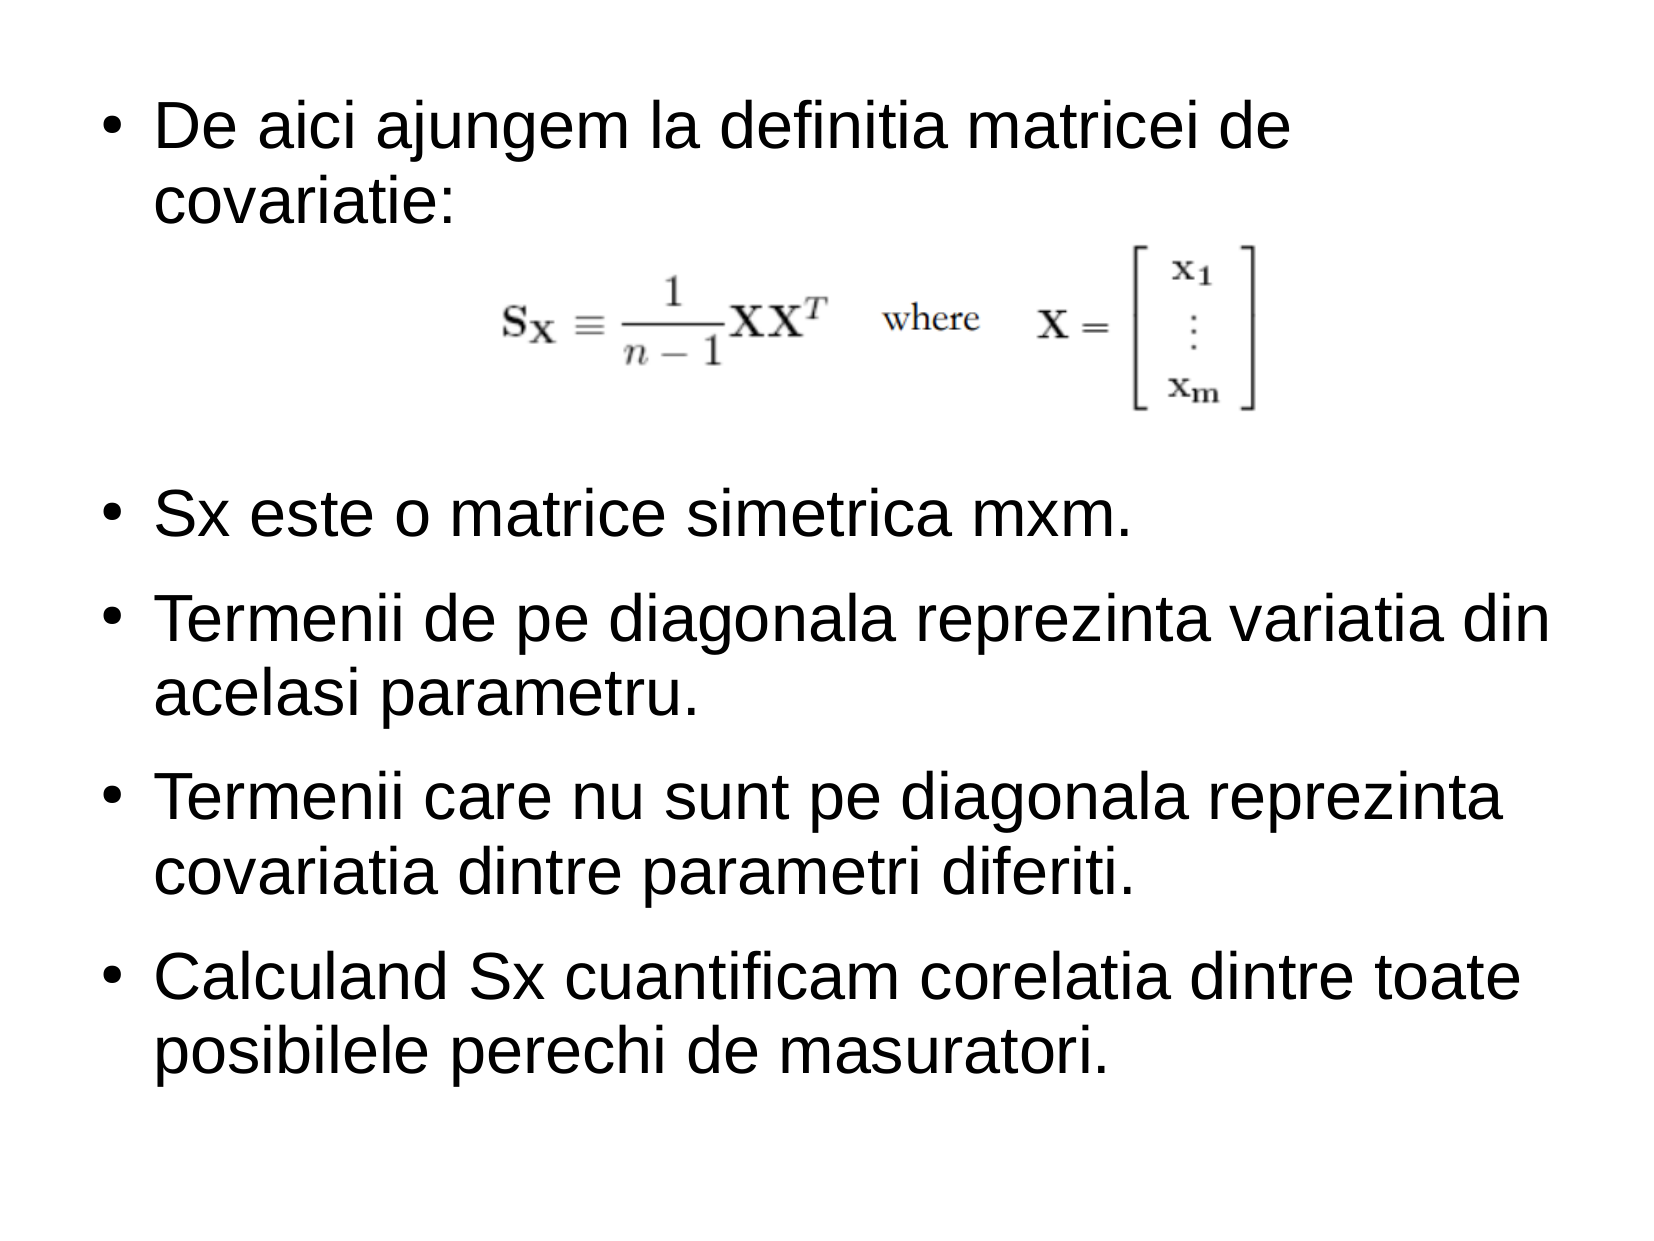

# De aici ajungem la definitia matricei de covariatie:
Sx este o matrice simetrica mxm.
Termenii de pe diagonala reprezinta variatia din acelasi parametru.
Termenii care nu sunt pe diagonala reprezinta covariatia dintre parametri diferiti.
Calculand Sx cuantificam corelatia dintre toate posibilele perechi de masuratori.